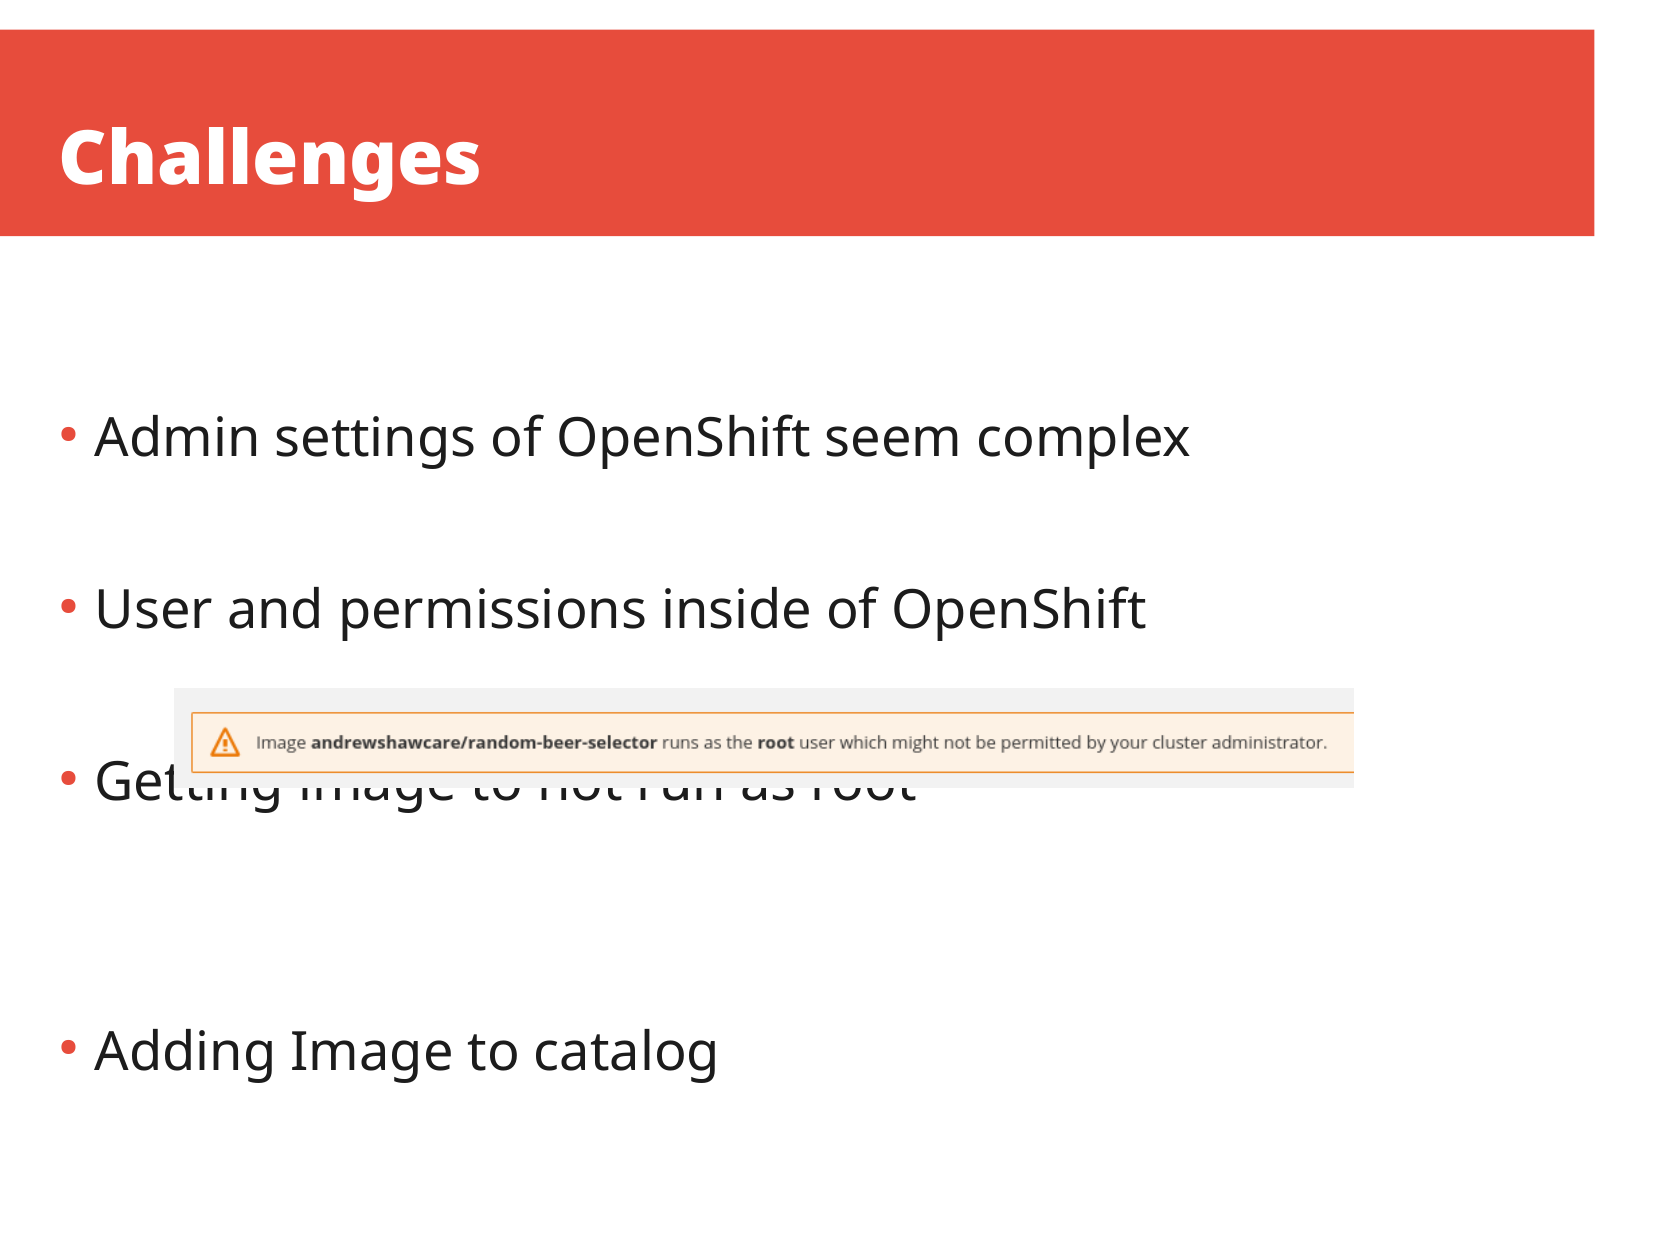

# Challenges
Admin settings of OpenShift seem complex
User and permissions inside of OpenShift
Getting image to not run as root
Adding Image to catalog